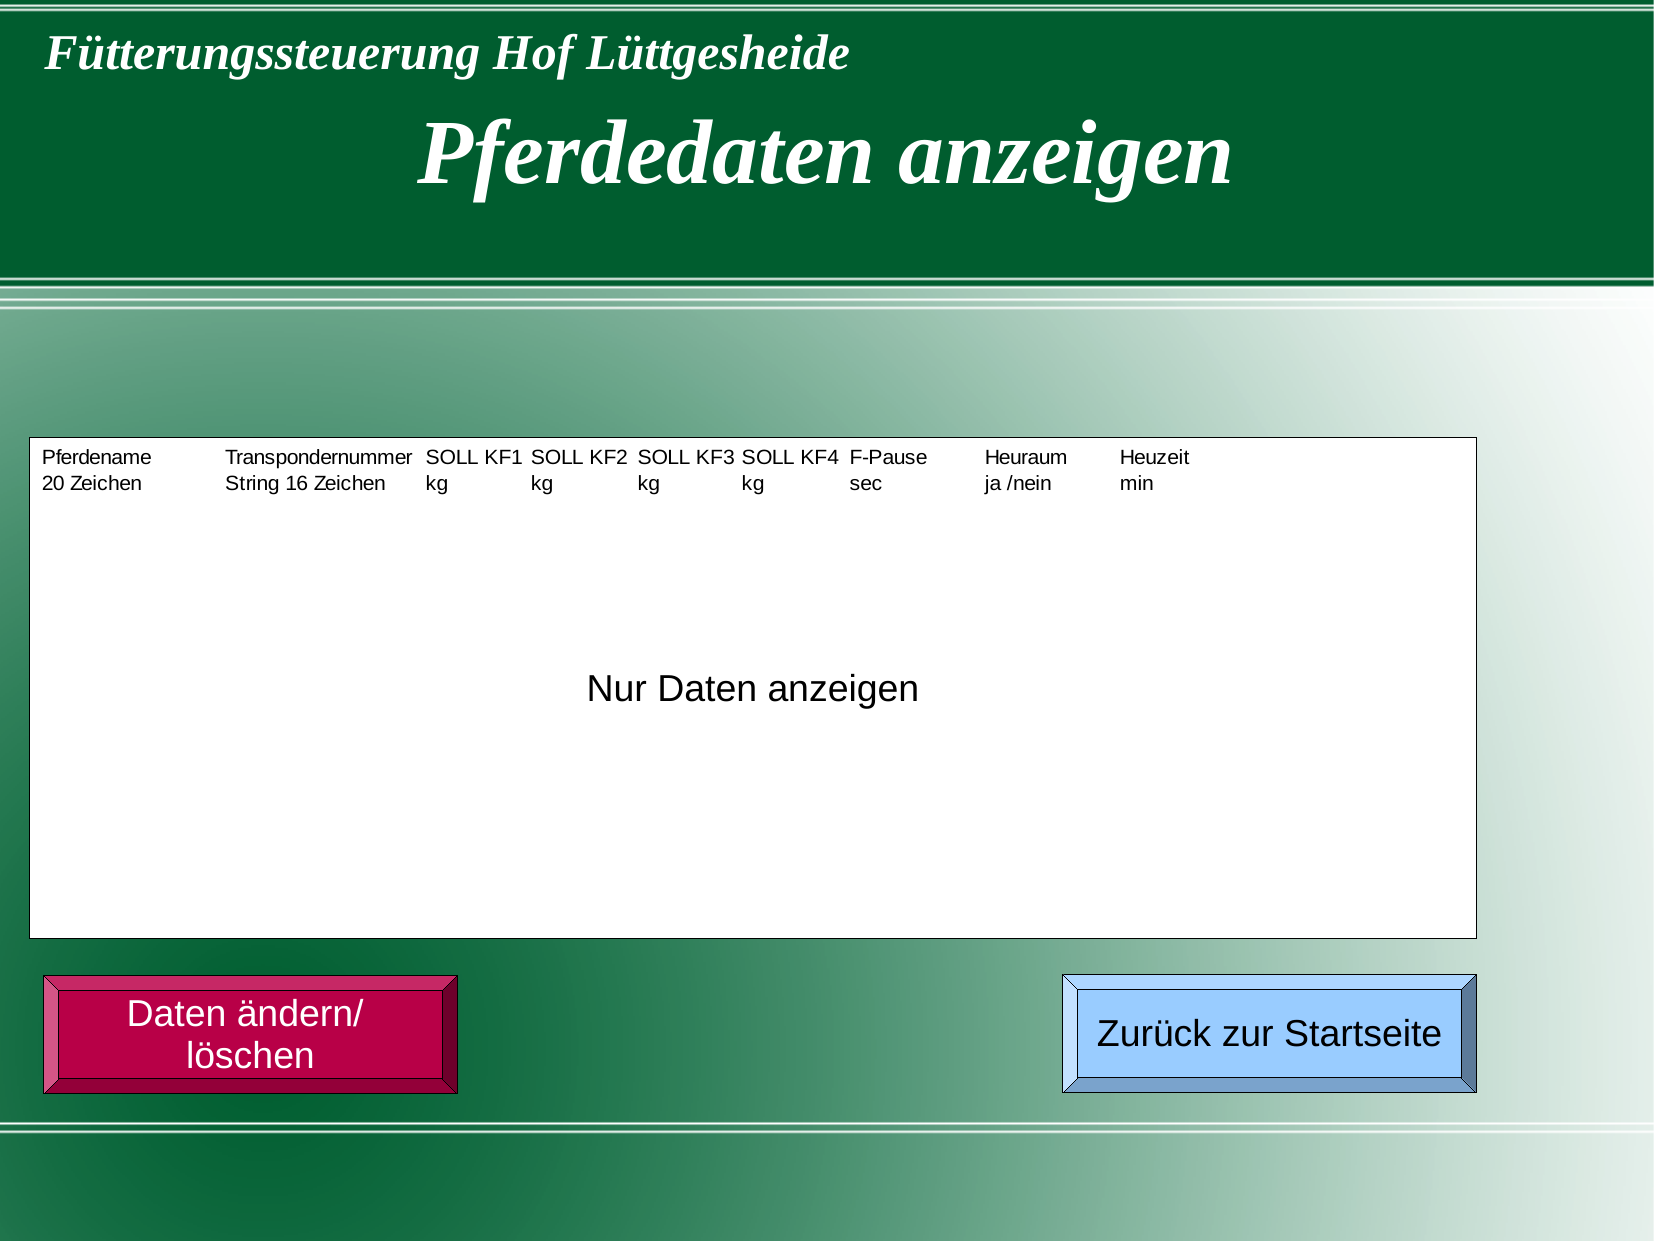

Fütterungssteuerung Hof Lüttgesheide
# Pferdedaten anzeigen
Nur Daten anzeigen
Zurück zur Startseite
Daten ändern/
löschen